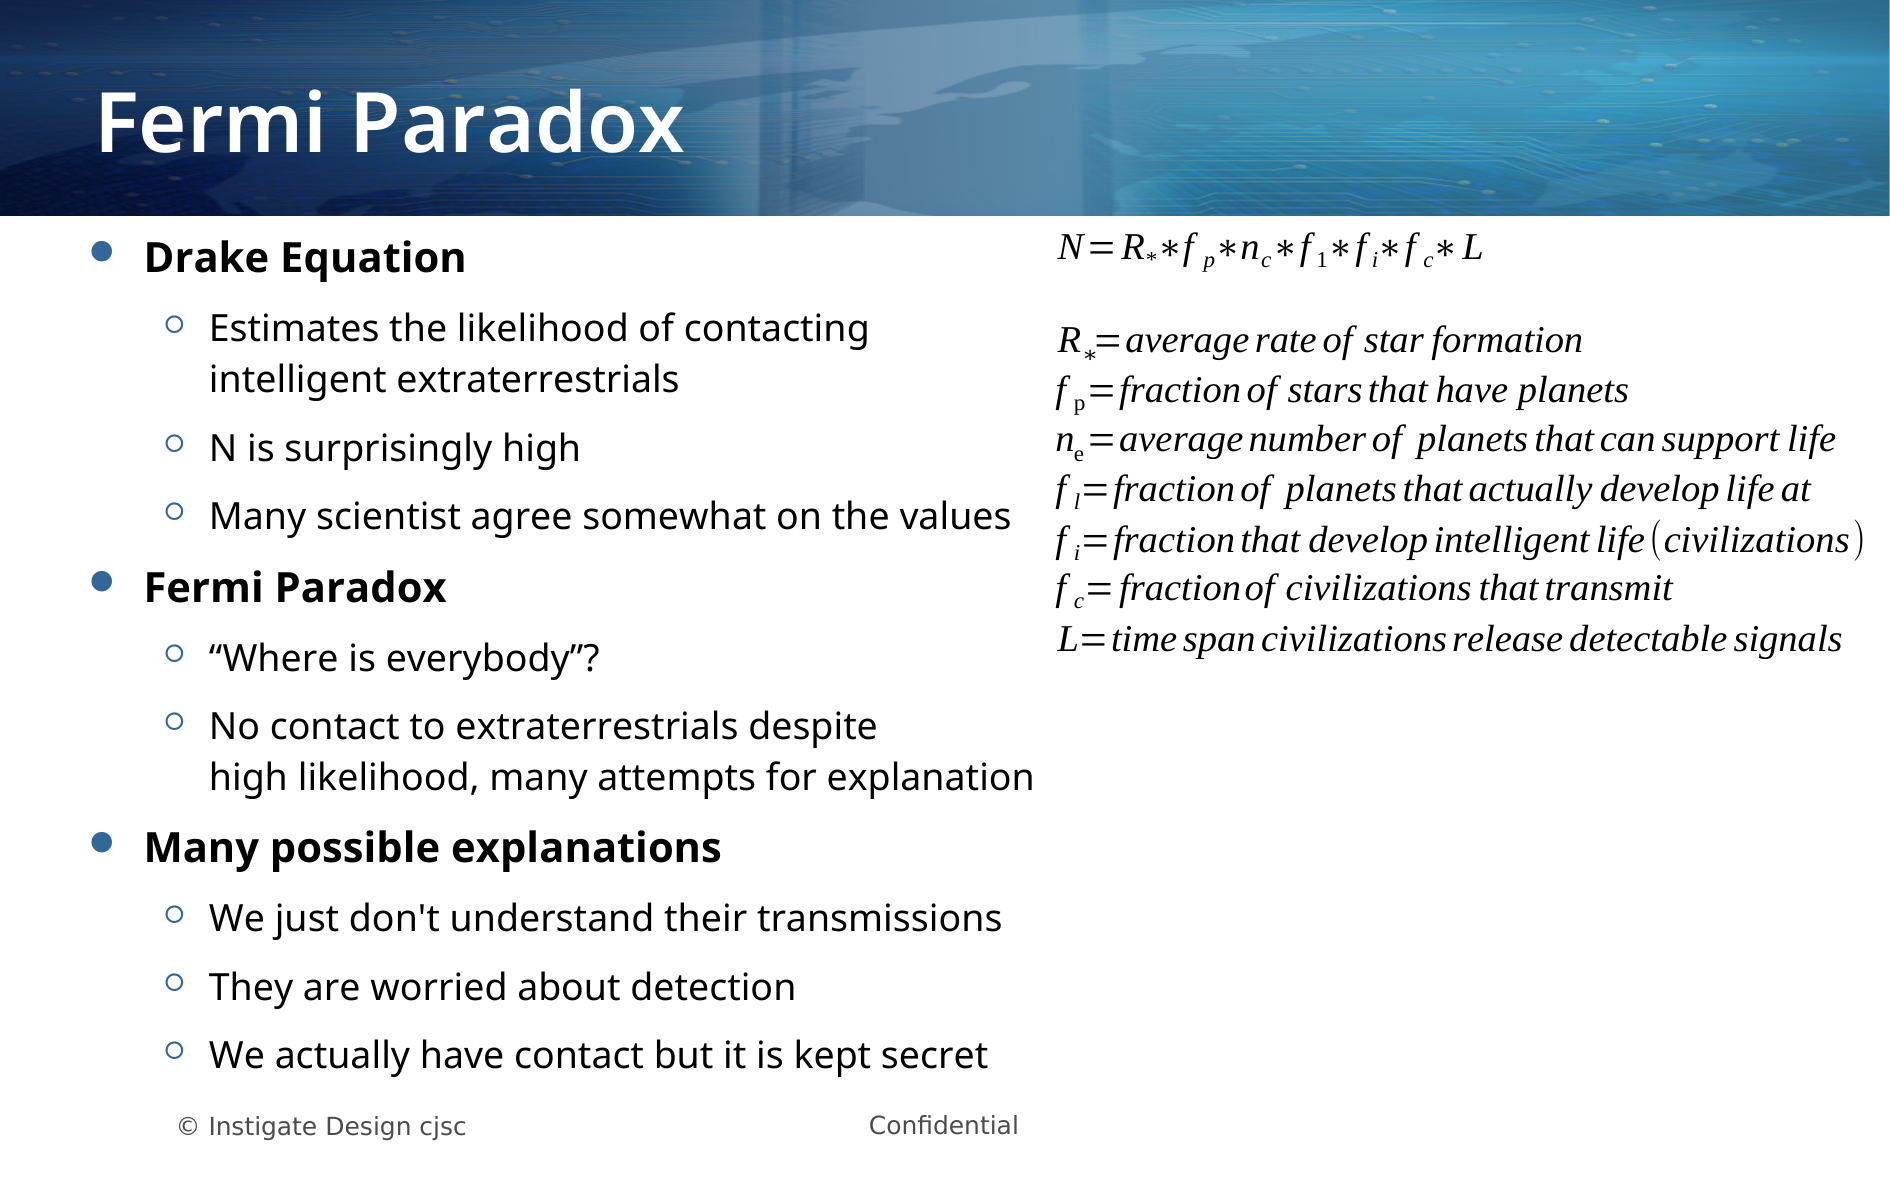

# Fermi Paradox
Drake Equation
Estimates the likelihood of contacting
intelligent extraterrestrials
N is surprisingly high
Many scientist agree somewhat on the values
Fermi Paradox
“Where is everybody”?
No contact to extraterrestrials despite
high likelihood, many attempts for explanation
Many possible explanations
We just don't understand their transmissions
They are worried about detection
We actually have contact but it is kept secret